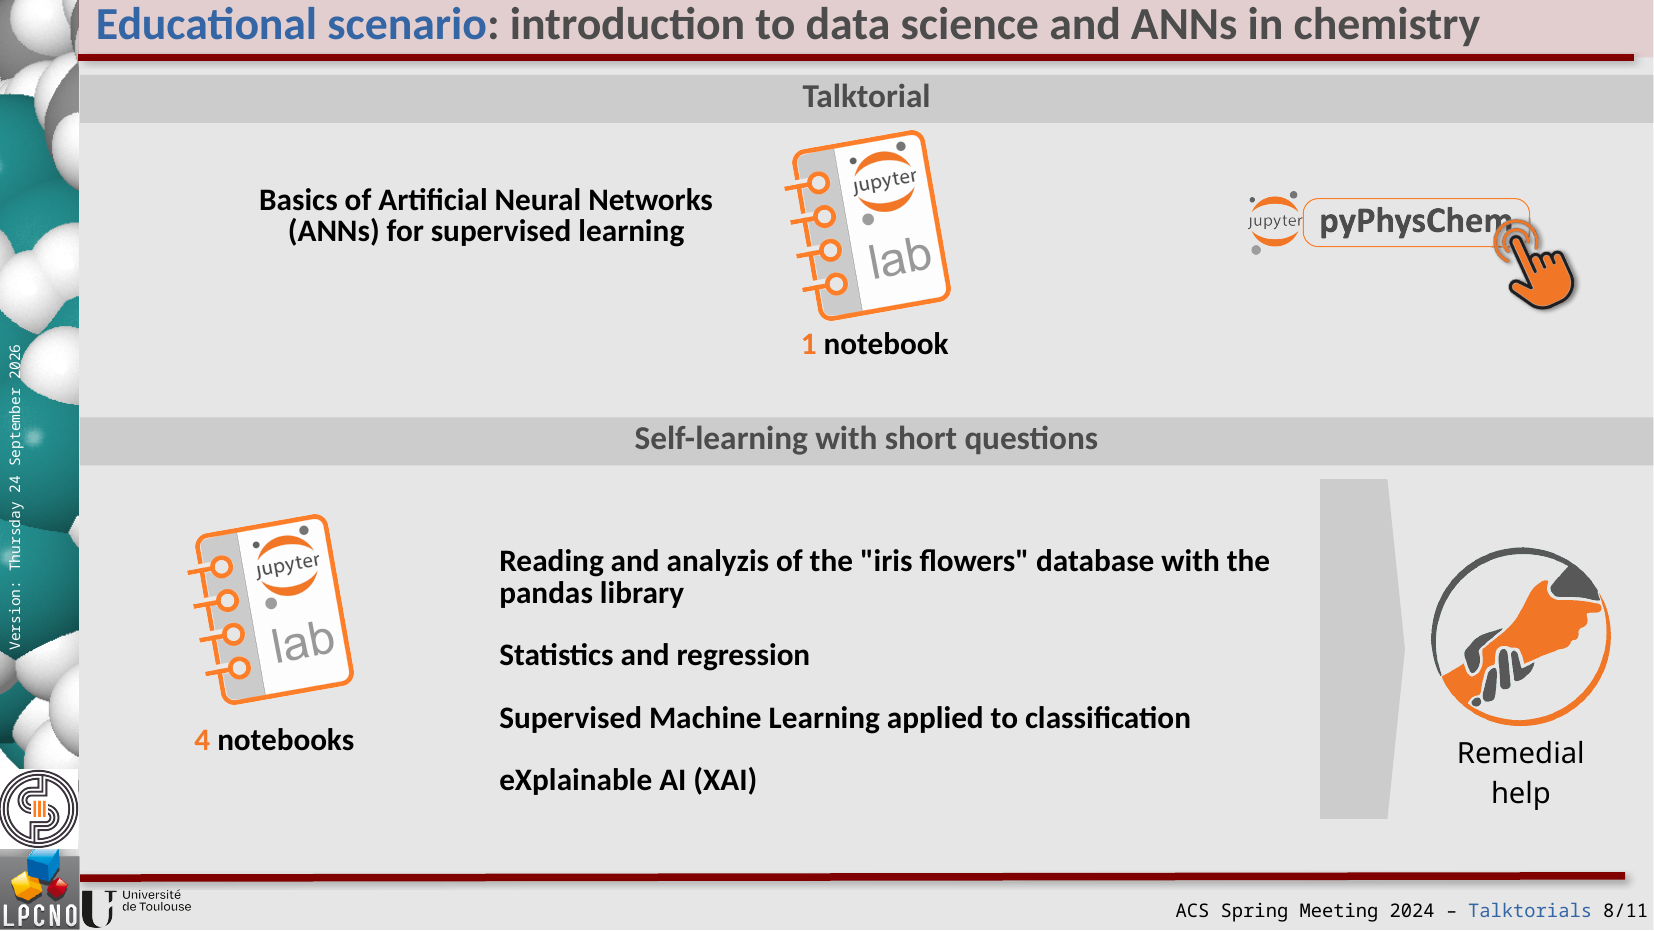

# Educational scenario: introduction to data science and ANNs in chemistry
Talktorial
Basics of Artificial Neural Networks (ANNs) for supervised learning
1 notebook
Self-learning with short questions
Reading and analyzis of the "iris flowers" database with the pandas library
Statistics and regression
Supervised Machine Learning applied to classification
eXplainable AI (XAI)
Remedial help
4 notebooks